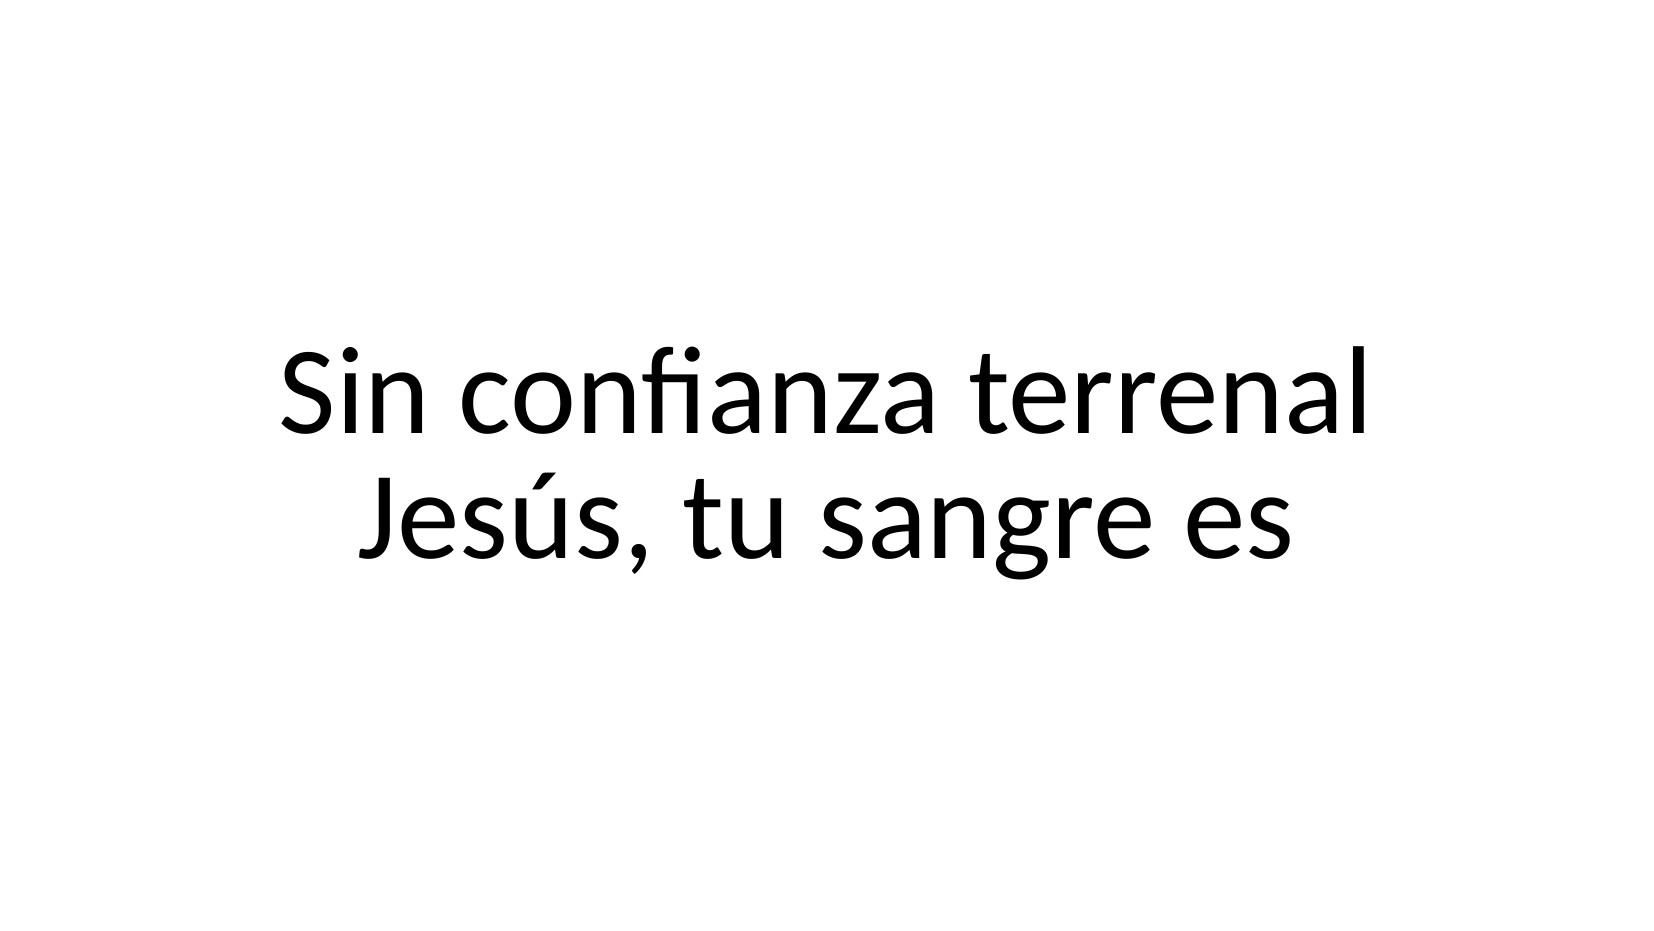

# Sin confianza terrenal Jesús, tu sangre es